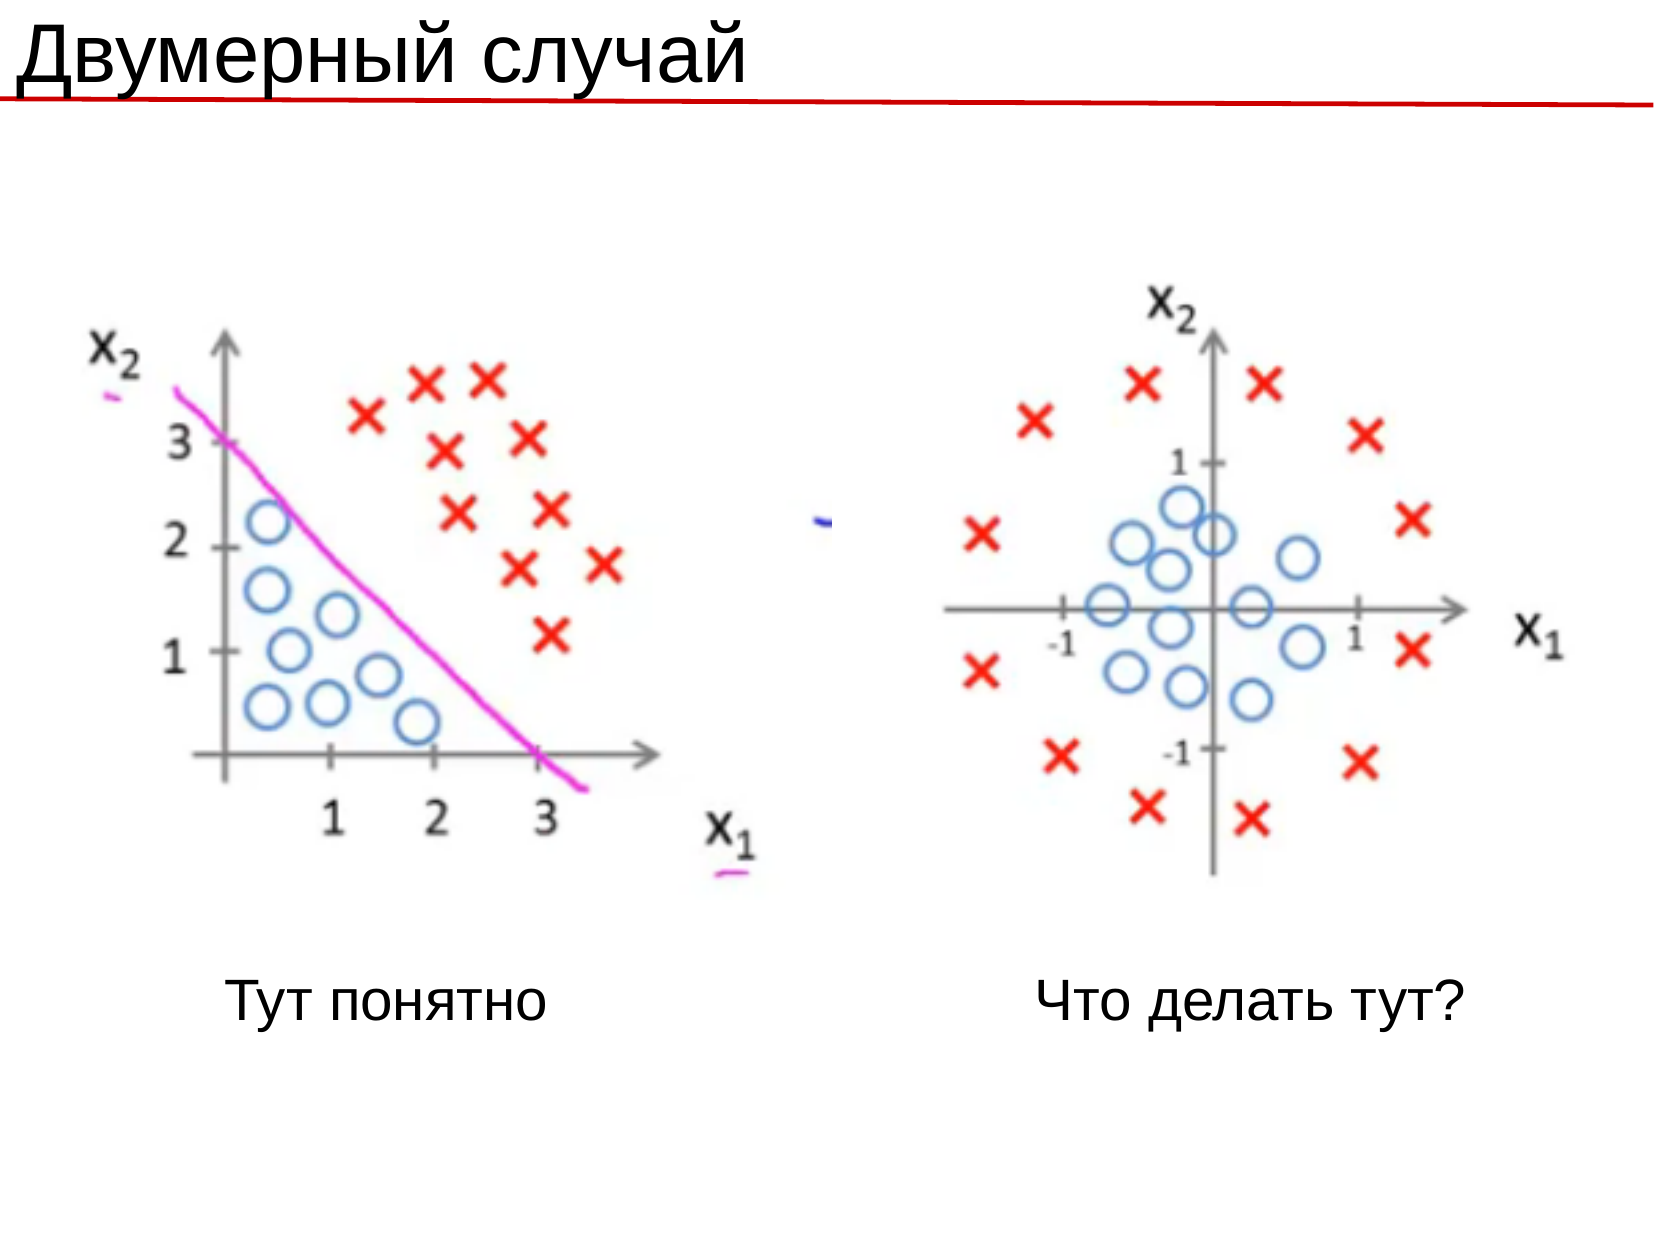

Двумерный случай
Тут понятно
Что делать тут?